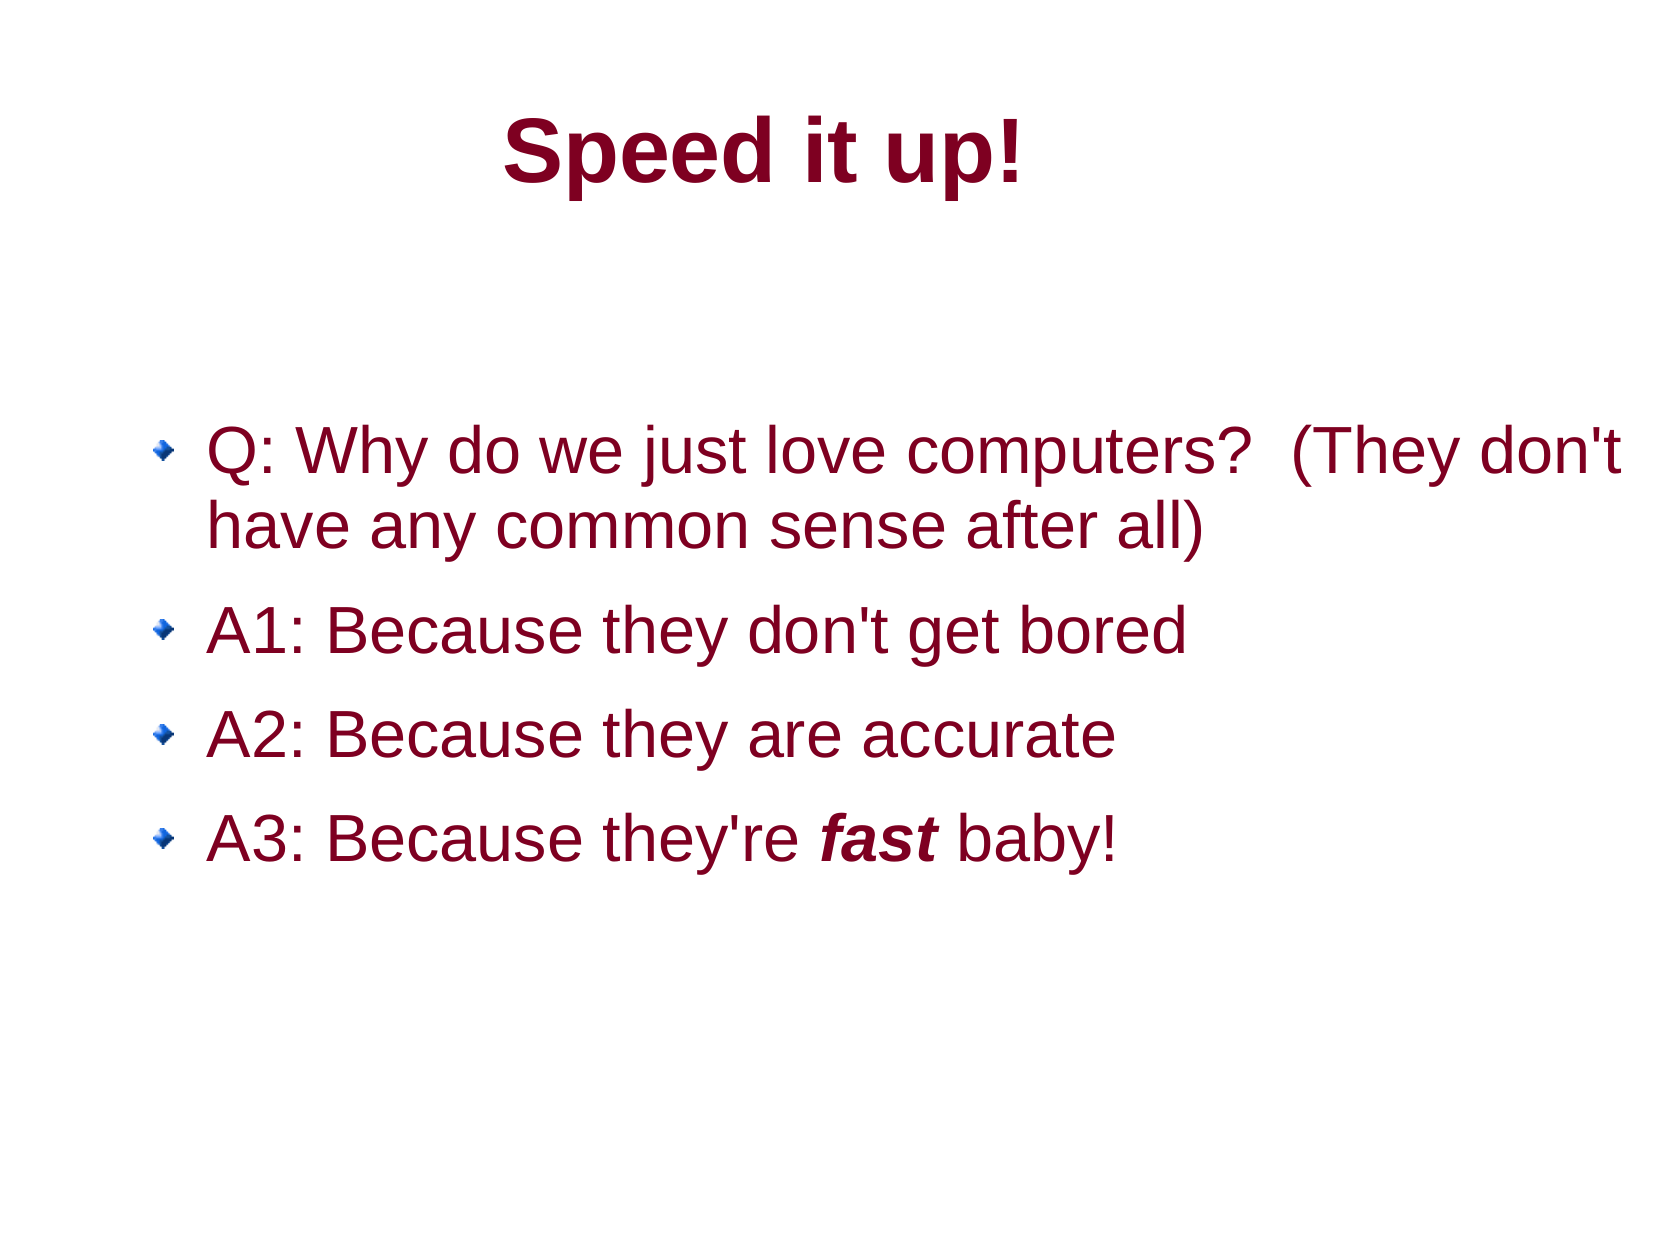

# Speed it up!
Q: Why do we just love computers? (They don't have any common sense after all)
A1: Because they don't get bored
A2: Because they are accurate
A3: Because they're fast baby!